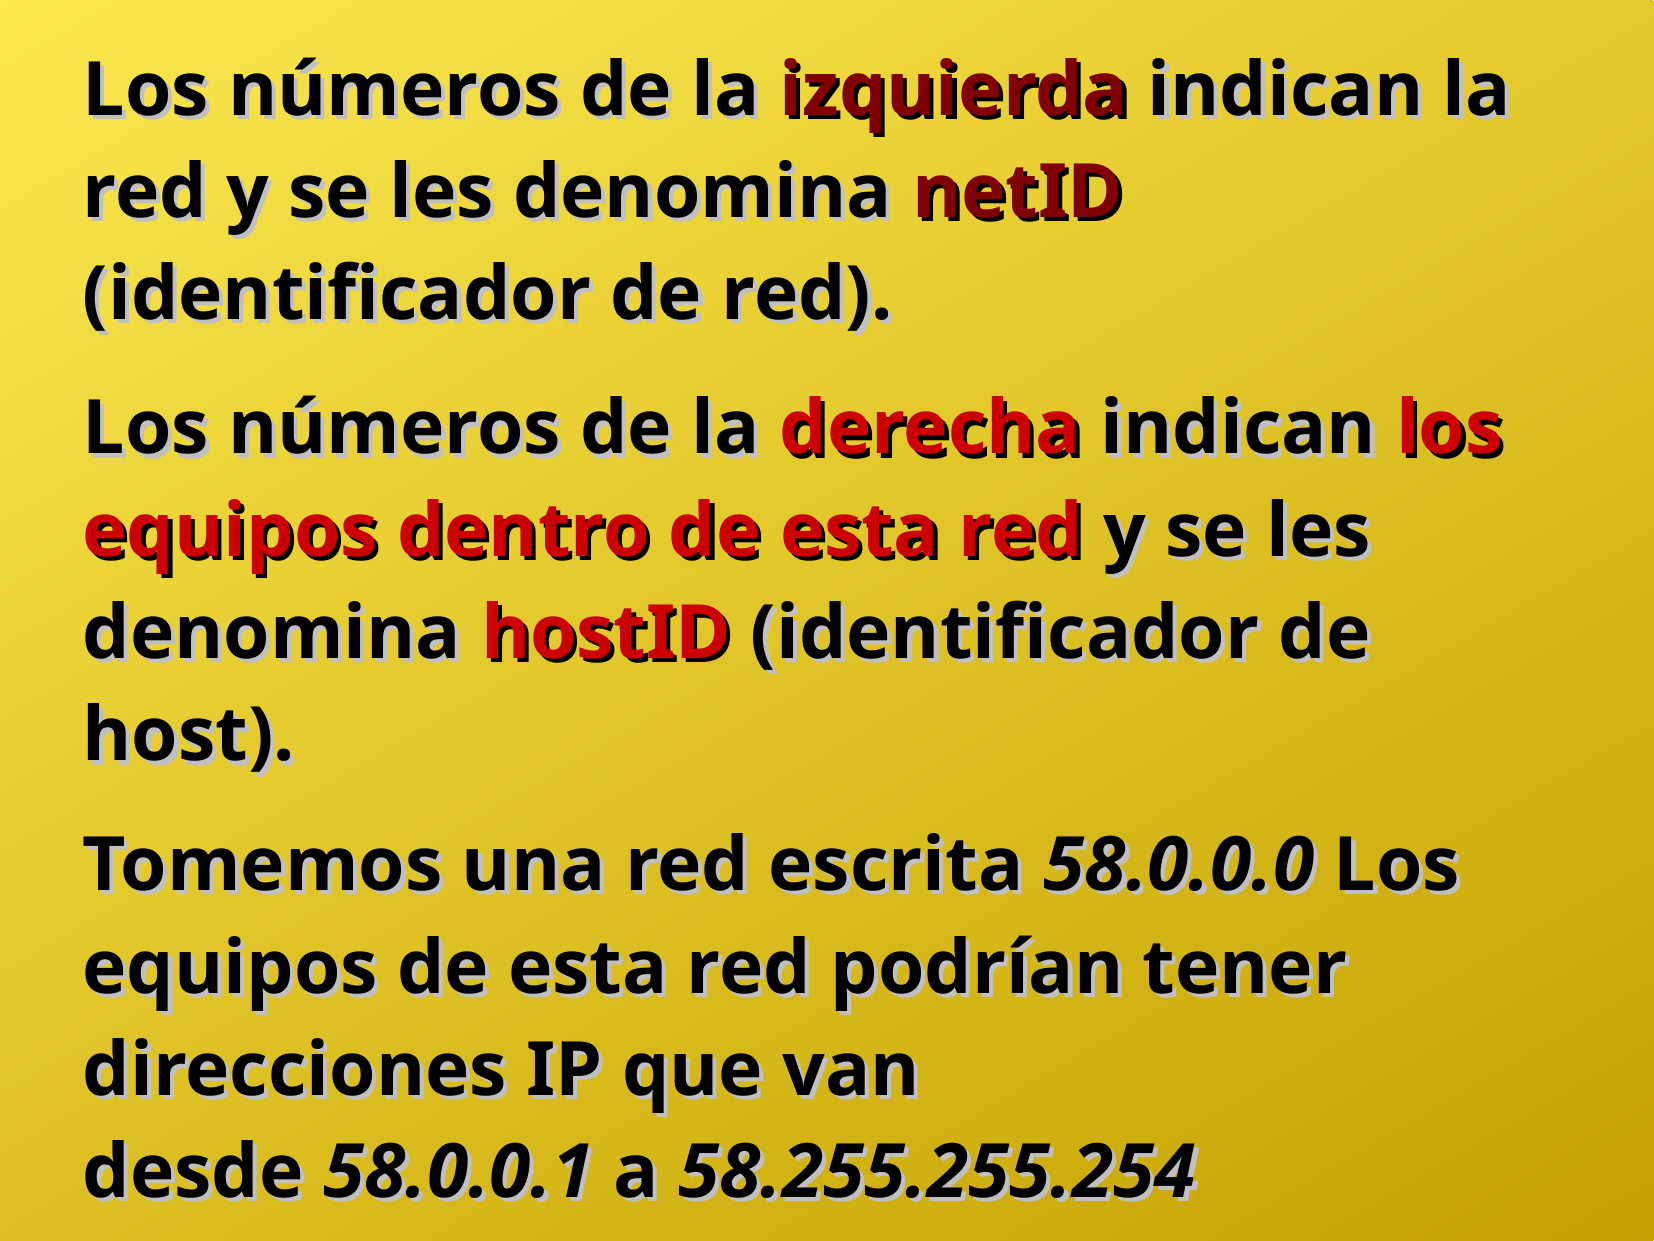

# Los números de la izquierda indican la red y se les denomina netID (identificador de red).
Los números de la derecha indican los equipos dentro de esta red y se les denomina hostID (identificador de host).
Tomemos una red escrita 58.0.0.0 Los equipos de esta red podrían tener direcciones IP que van desde 58.0.0.1 a 58.255.255.254